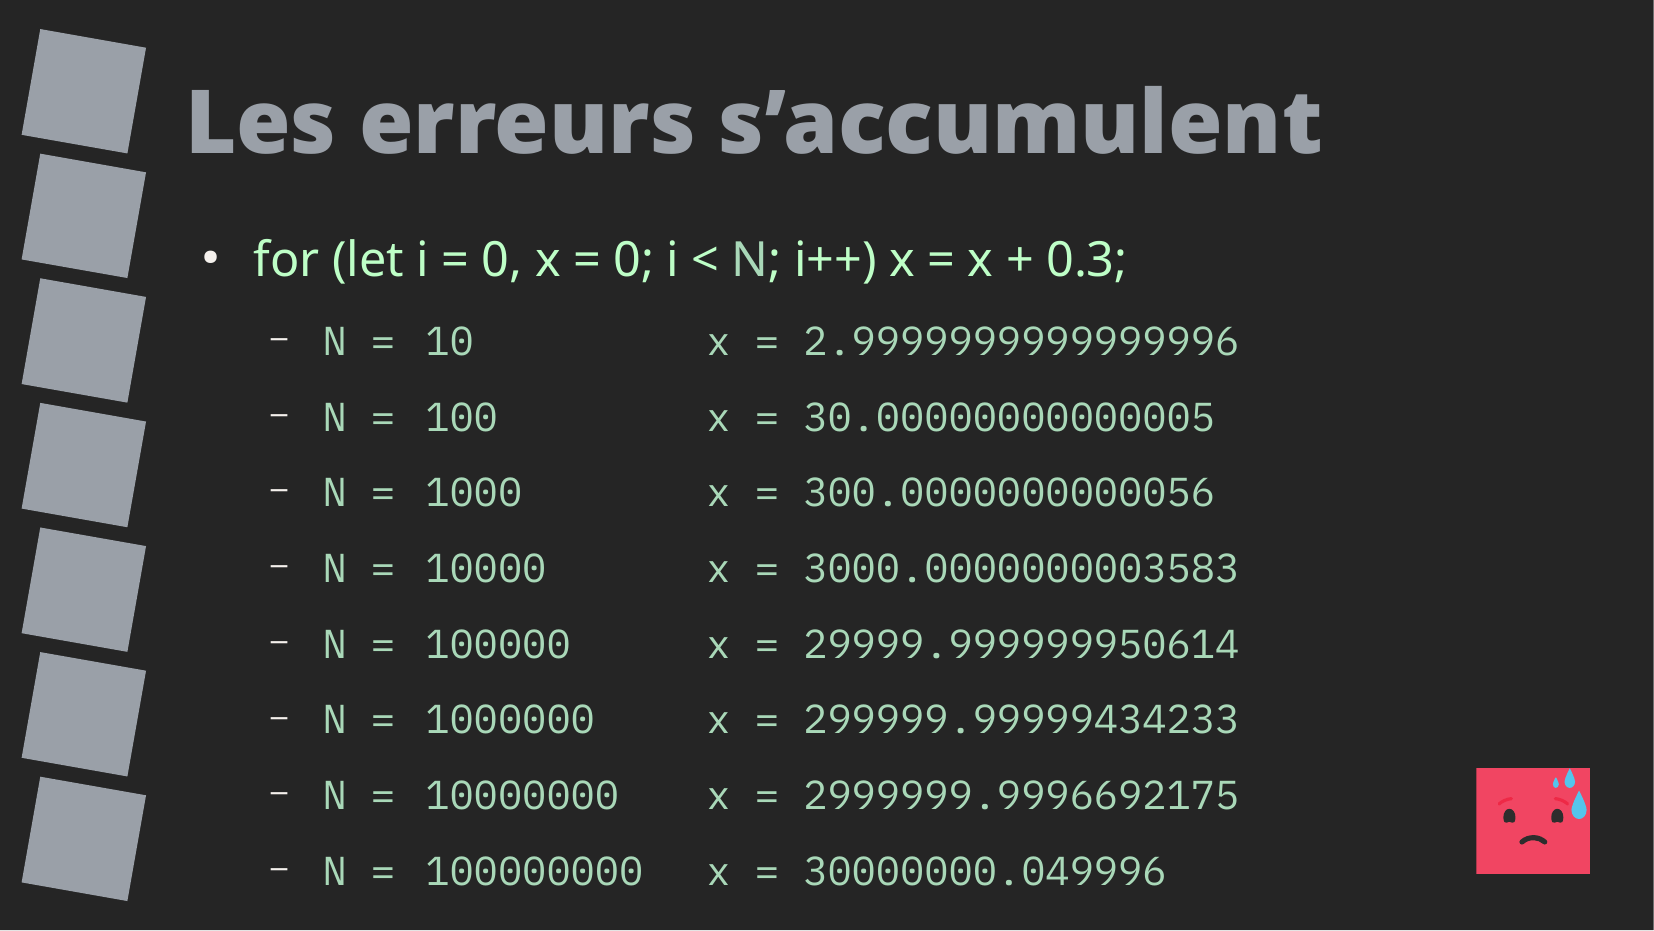

# Les erreurs s’accumulent
for (let i = 0, x = 0; i < N; i++) x = x + 0.3;
N =	10	x = 2.9999999999999996
N =	100	x = 30.00000000000005
N =	1000	x = 300.0000000000056
N =	10000	x = 3000.0000000003583
N =	100000	x = 29999.999999950614
N =	1000000	x = 299999.99999434233
N =	10000000	x = 2999999.9996692175
N =	100000000	x = 30000000.049996